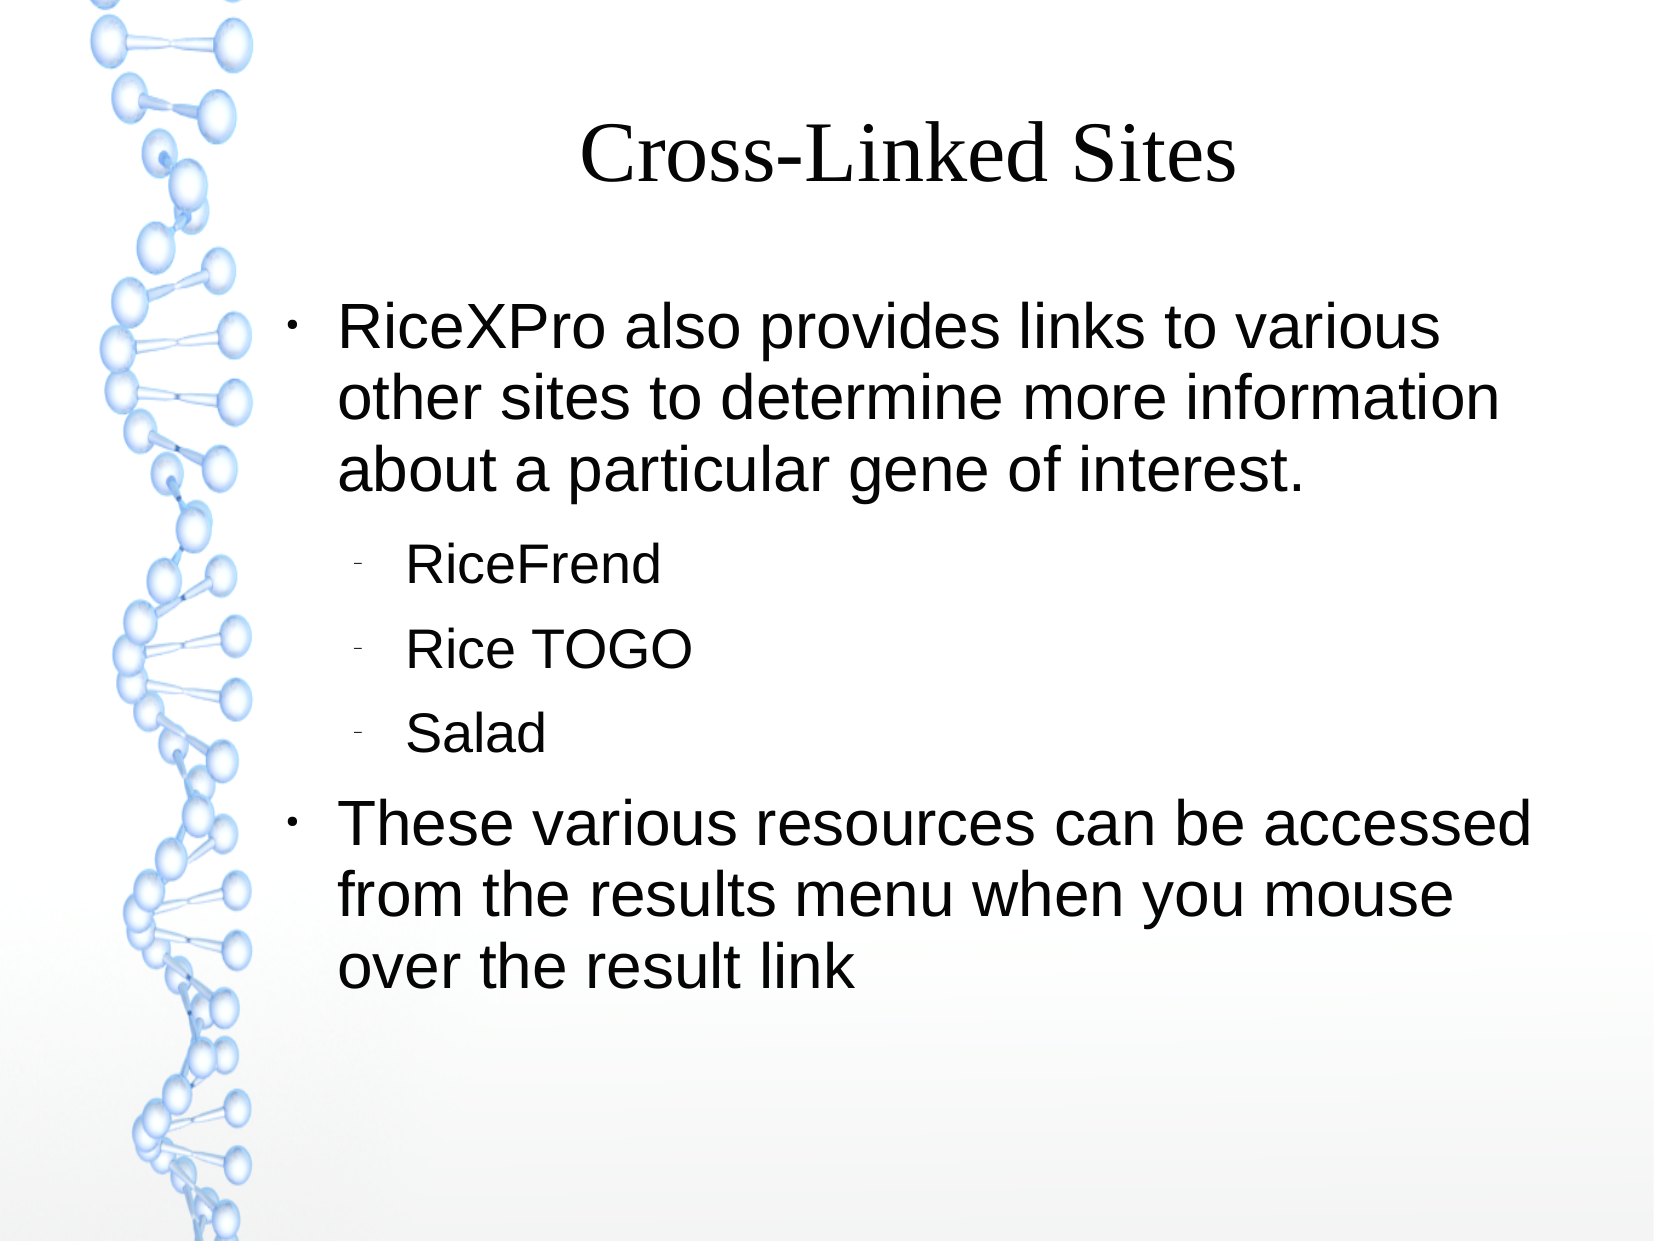

# Cross-Linked Sites
RiceXPro also provides links to various other sites to determine more information about a particular gene of interest.
RiceFrend
Rice TOGO
Salad
These various resources can be accessed from the results menu when you mouse over the result link